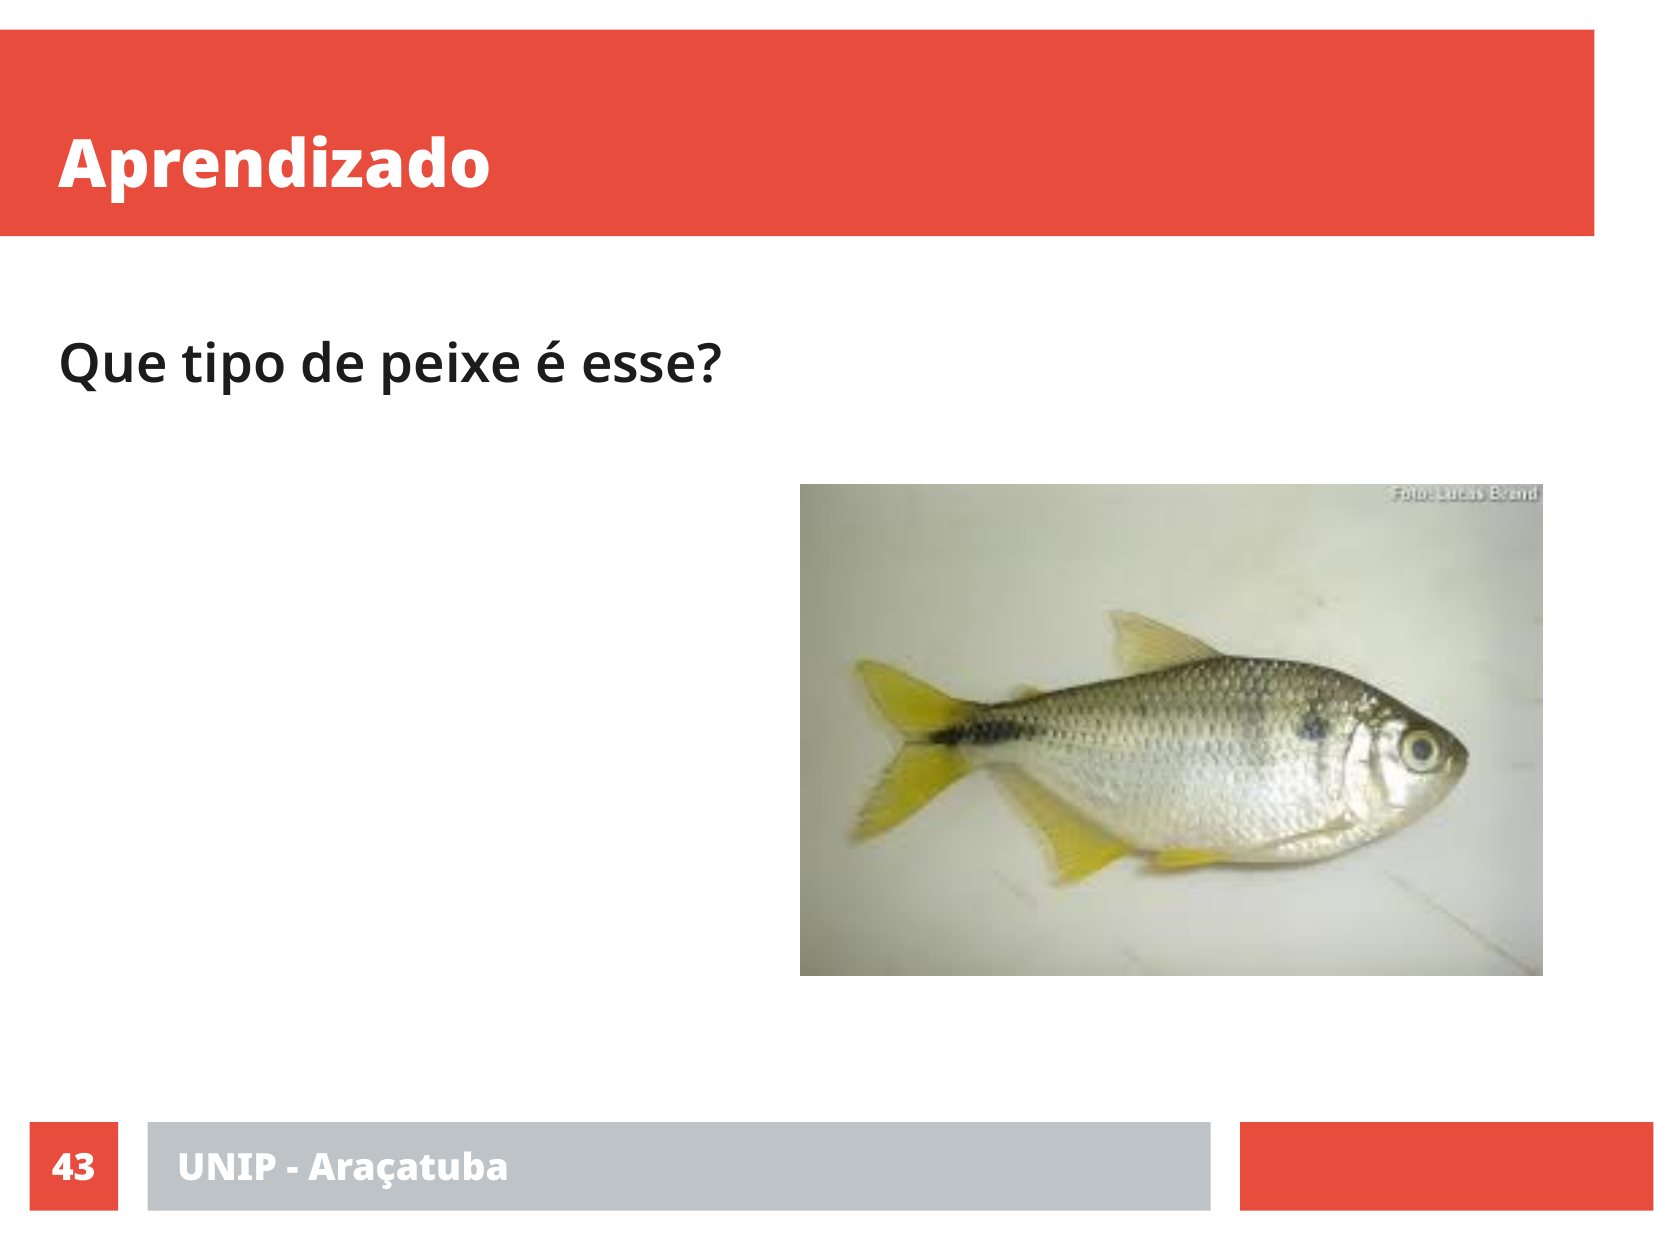

# Aprendizado
Que tipo de peixe é esse?
43
UNIP - Araçatuba